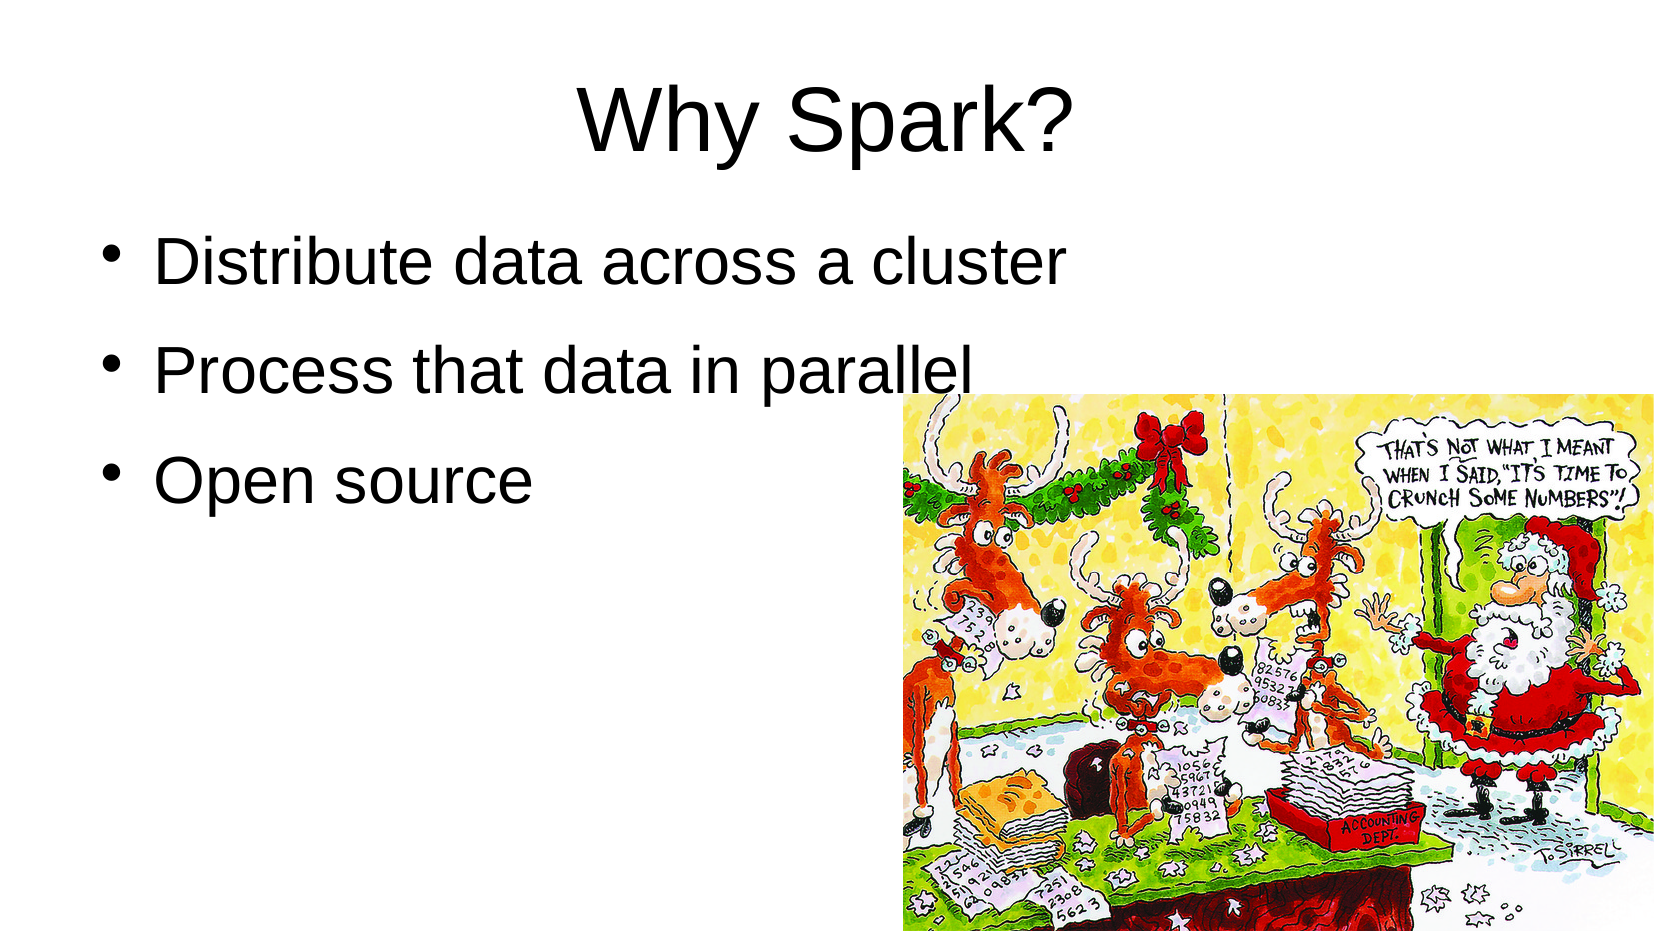

Why Spark?
Distribute data across a cluster
Process that data in parallel
Open source